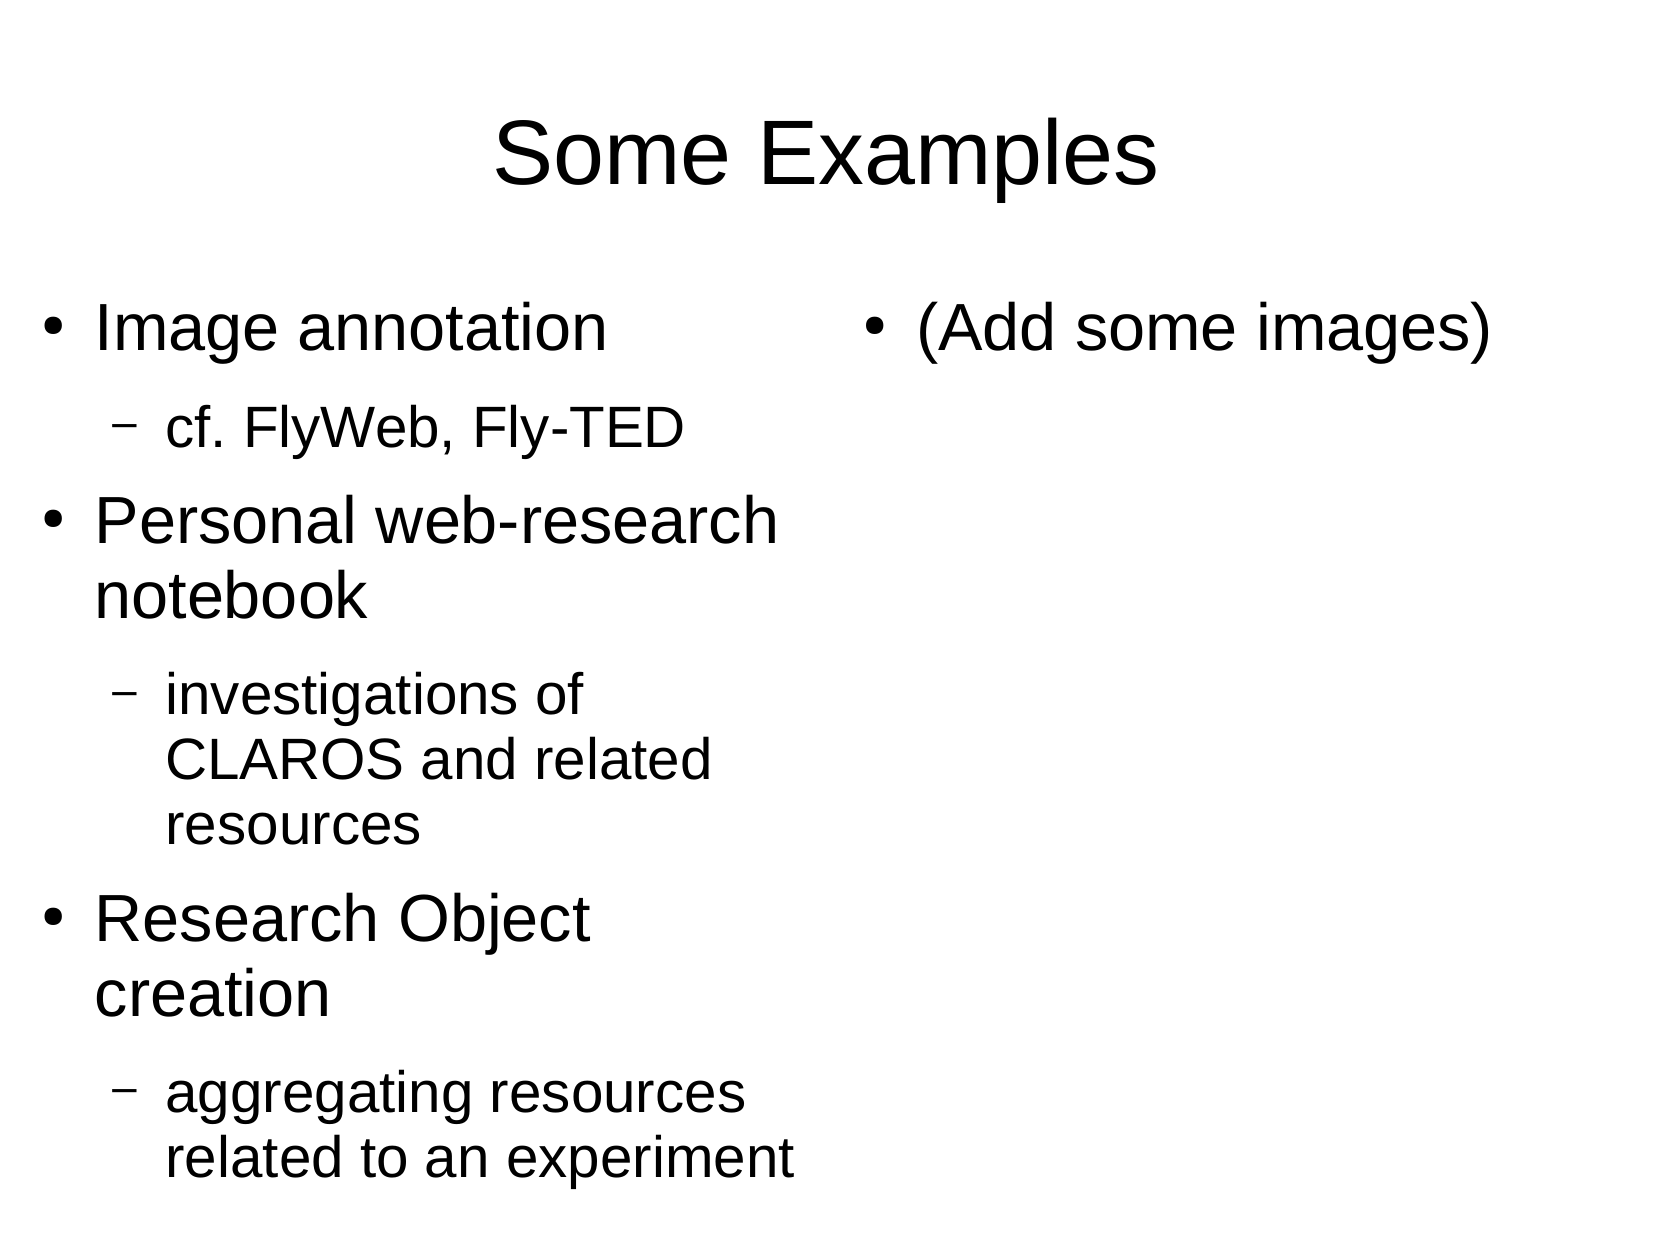

# Some Examples
Image annotation
cf. FlyWeb, Fly-TED
Personal web-research notebook
investigations of CLAROS and related resources
Research Object creation
aggregating resources related to an experiment
(Add some images)